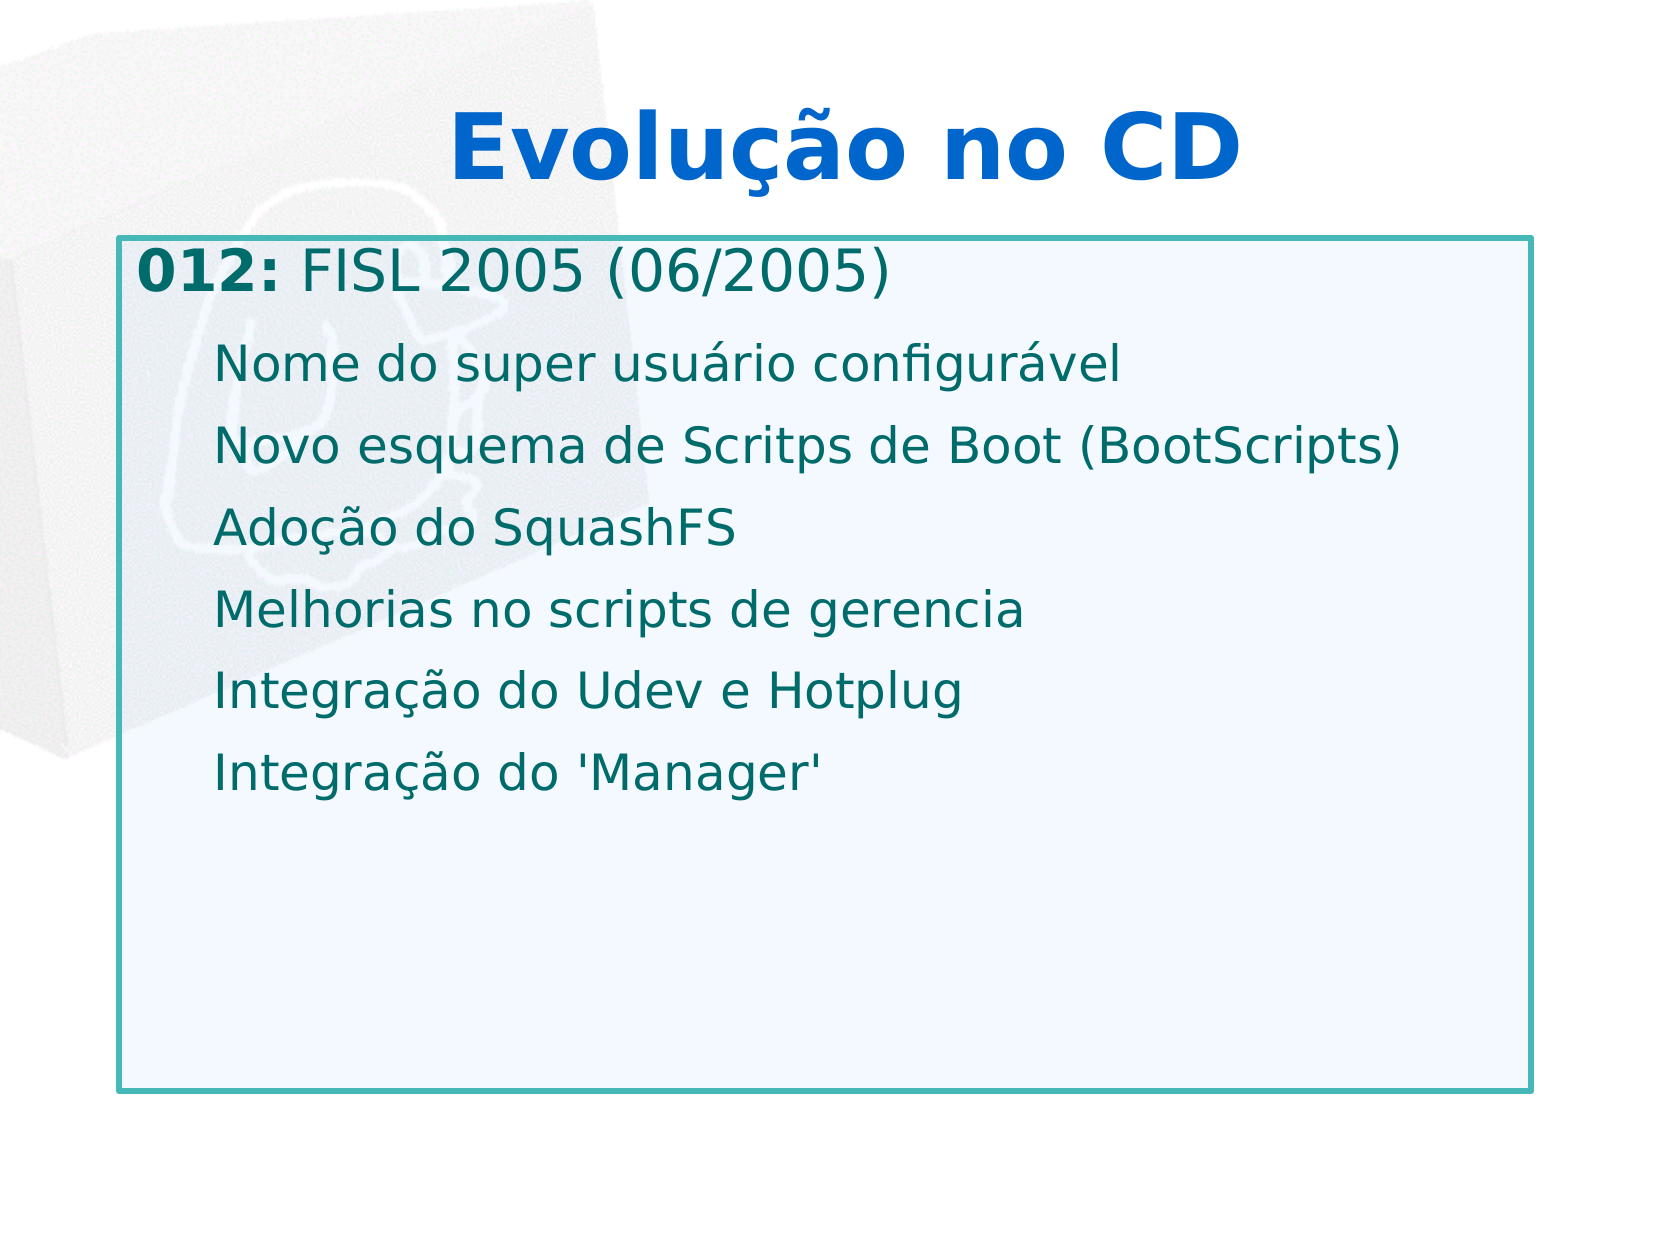

# Evolução no CD
012: FISL 2005 (06/2005)
Nome do super usuário configurável
Novo esquema de Scritps de Boot (BootScripts)
Adoção do SquashFS
Melhorias no scripts de gerencia
Integração do Udev e Hotplug
Integração do 'Manager'